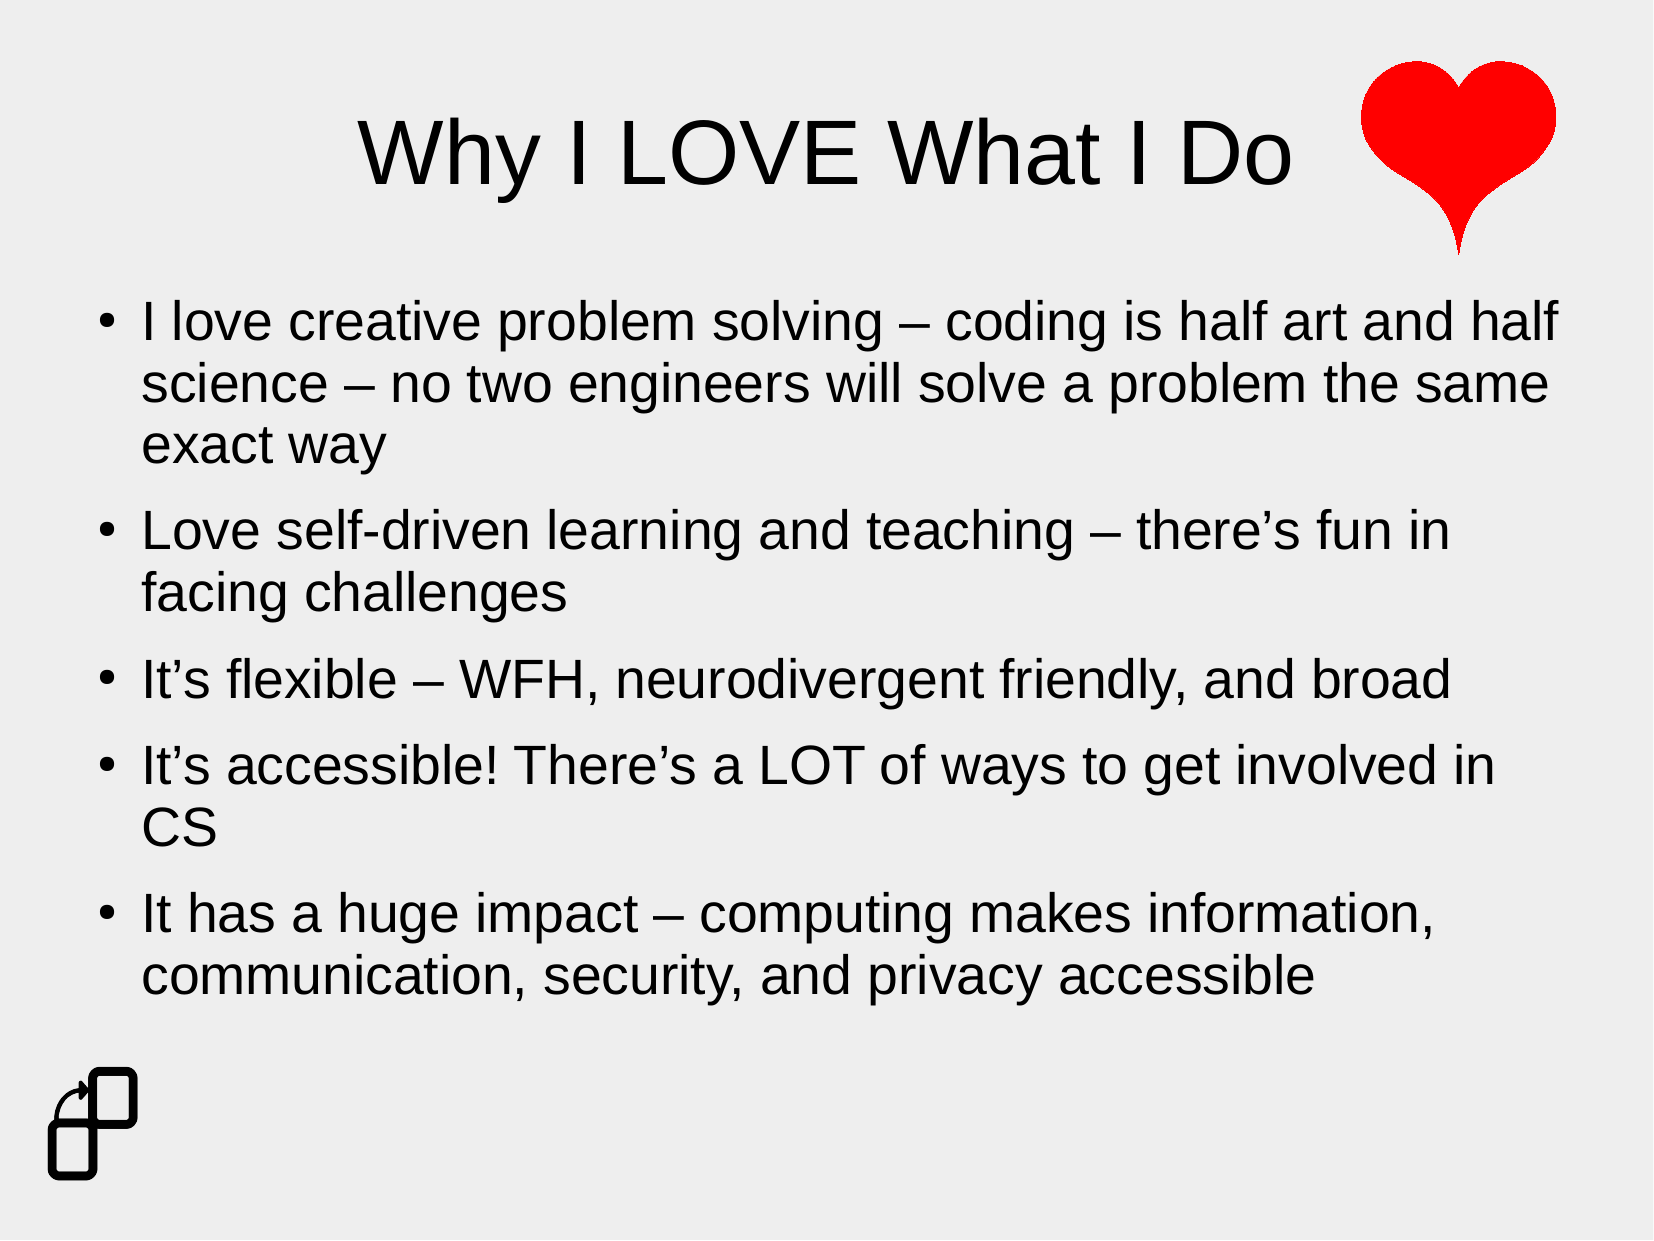

# Why I LOVE What I Do
I love creative problem solving – coding is half art and half science – no two engineers will solve a problem the same exact way
Love self-driven learning and teaching – there’s fun in facing challenges
It’s flexible – WFH, neurodivergent friendly, and broad
It’s accessible! There’s a LOT of ways to get involved in CS
It has a huge impact – computing makes information, communication, security, and privacy accessible